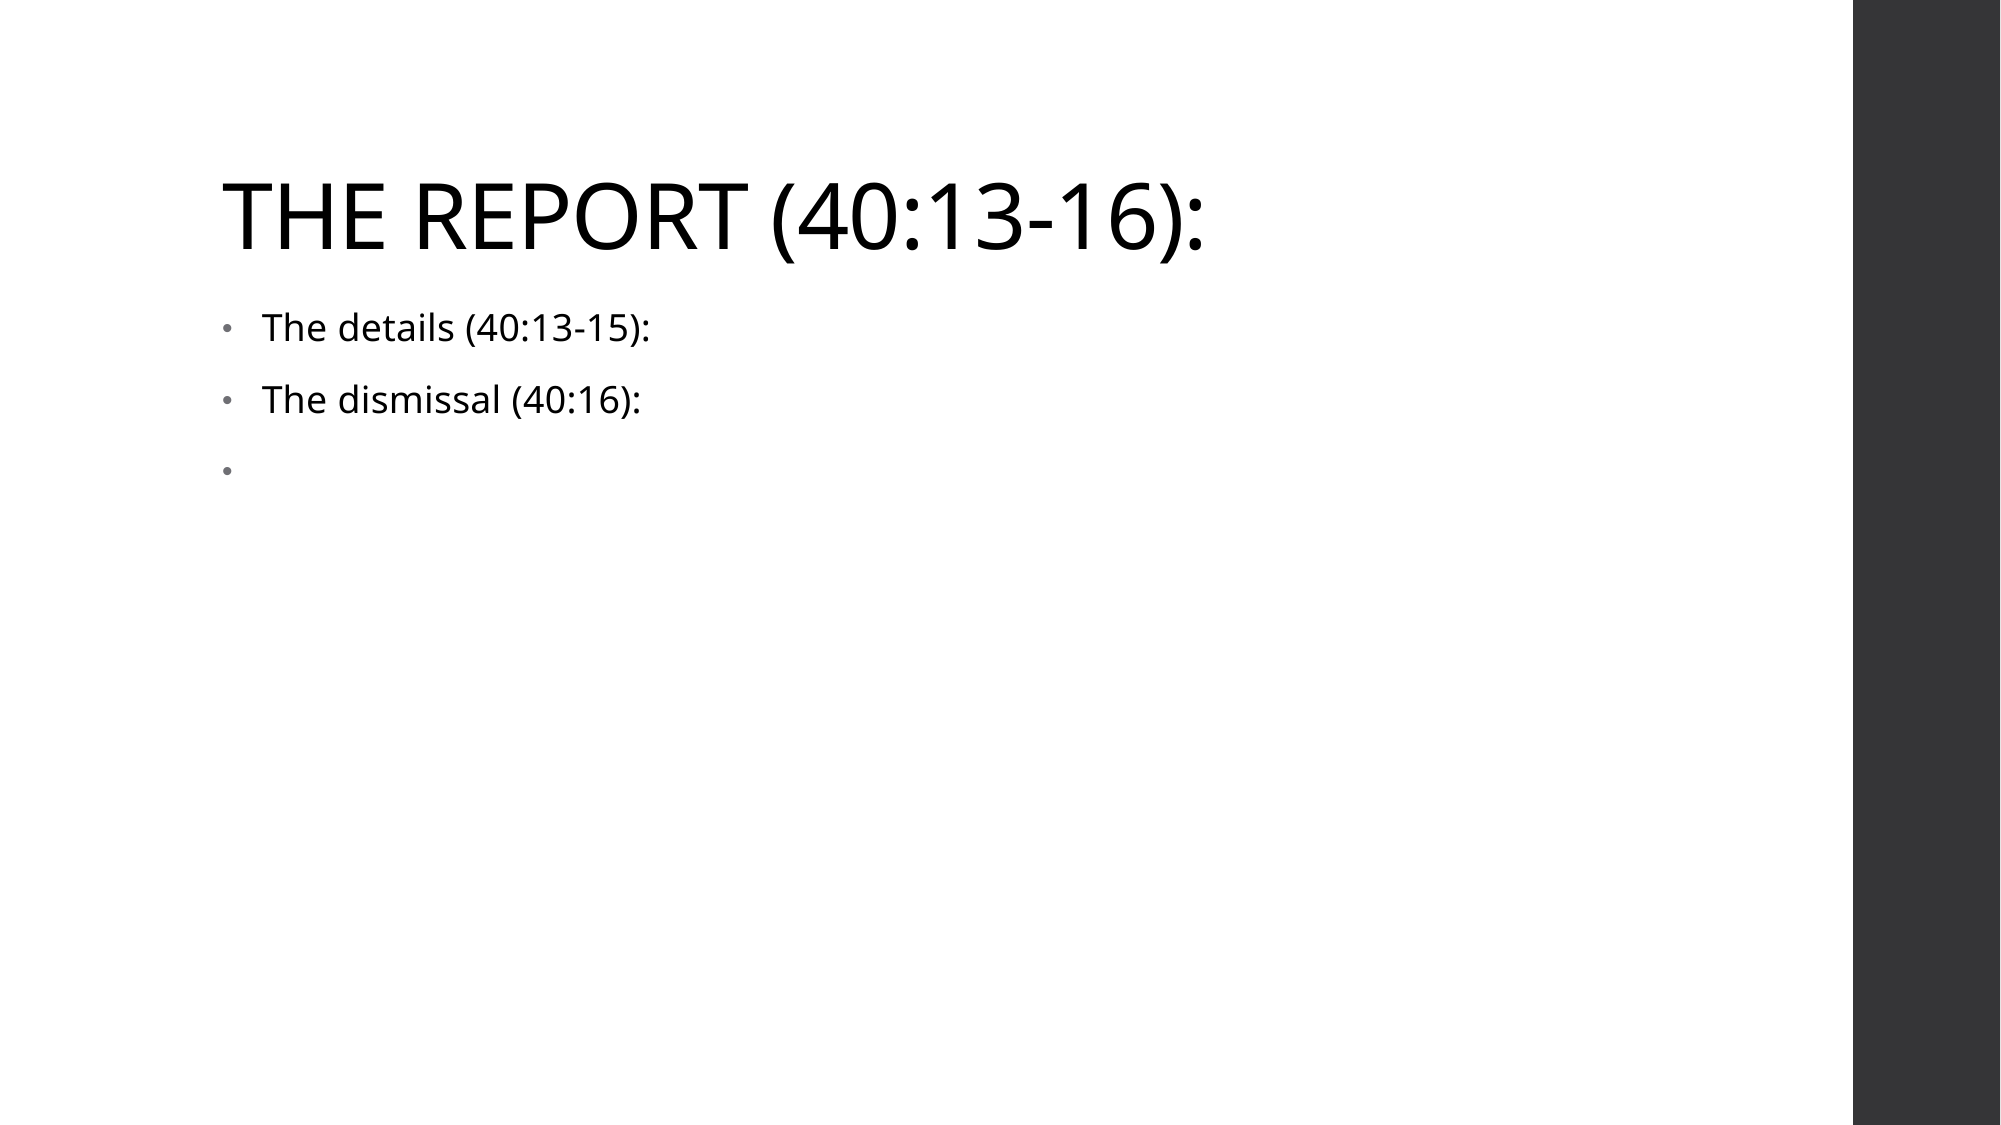

# THE REPORT (40:13-16):
 The details (40:13-15):
 The dismissal (40:16):